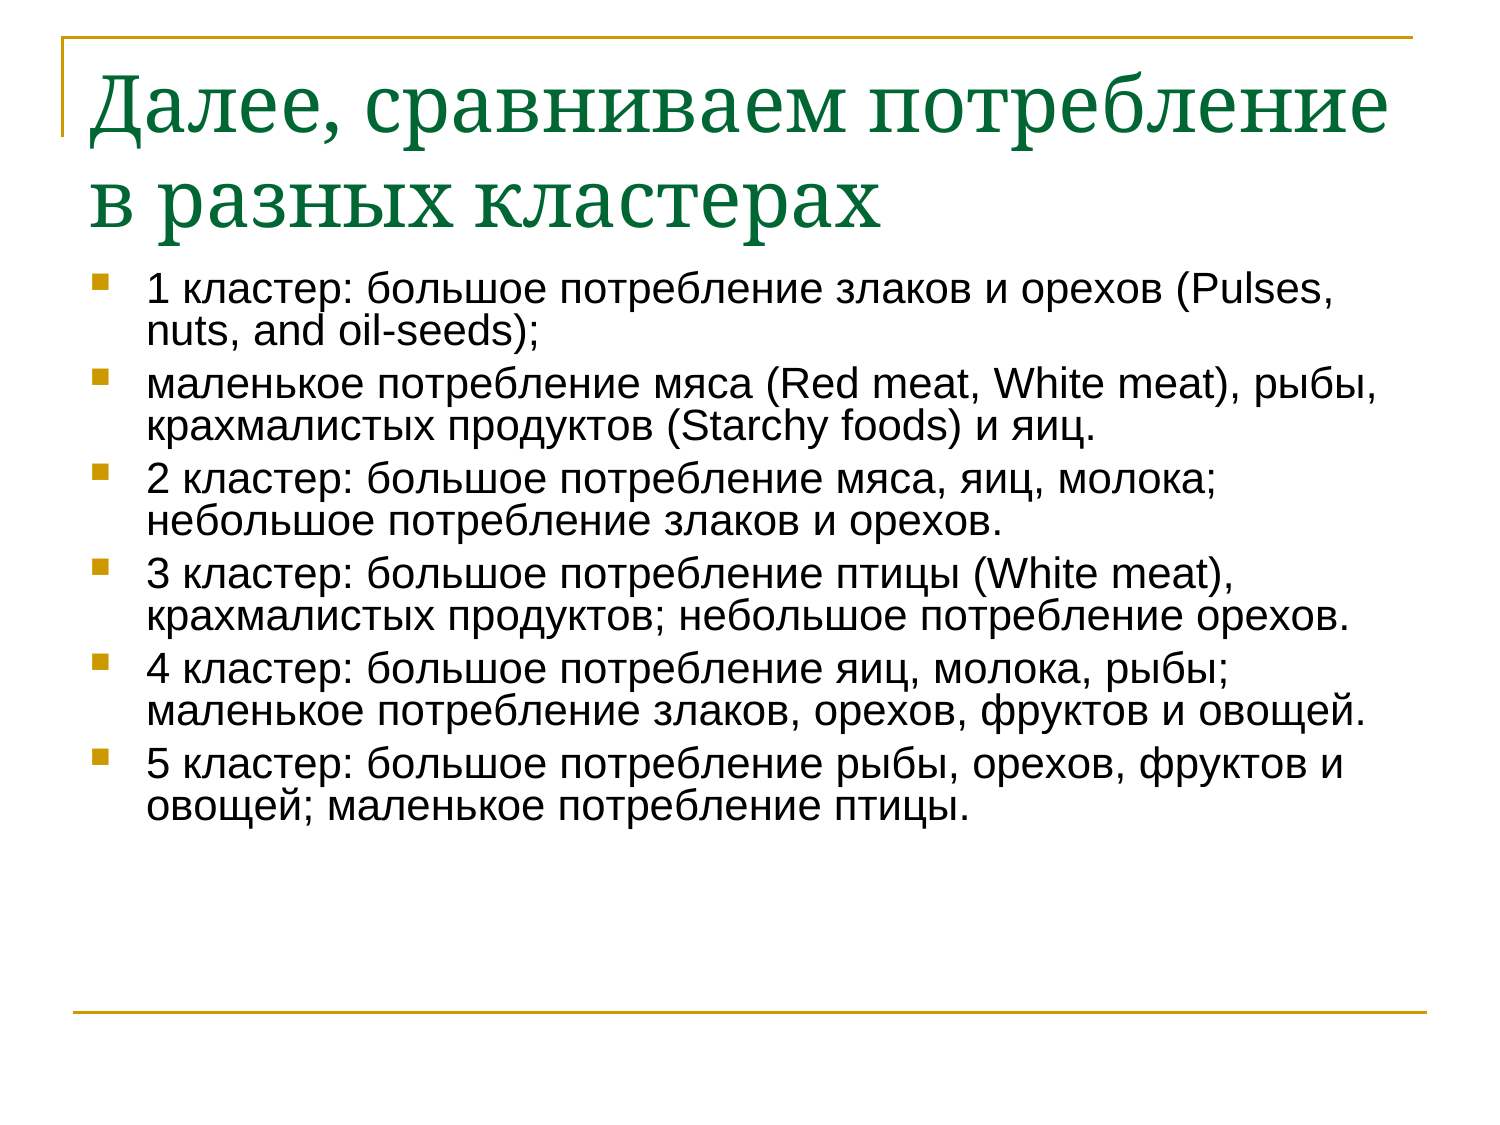

# Далее, сравниваем потребление в разных кластерах
1 кластер: большое потребление злаков и орехов (Pulses, nuts, and oil-seeds);
маленькое потребление мяса (Red meat, White meat), рыбы, крахмалистых продуктов (Starchy foods) и яиц.
2 кластер: большое потребление мяса, яиц, молока; небольшое потребление злаков и орехов.
3 кластер: большое потребление птицы (White meat), крахмалистых продуктов; небольшое потребление орехов.
4 кластер: большое потребление яиц, молока, рыбы; маленькое потребление злаков, орехов, фруктов и овощей.
5 кластер: большое потребление рыбы, орехов, фруктов и овощей; маленькое потребление птицы.